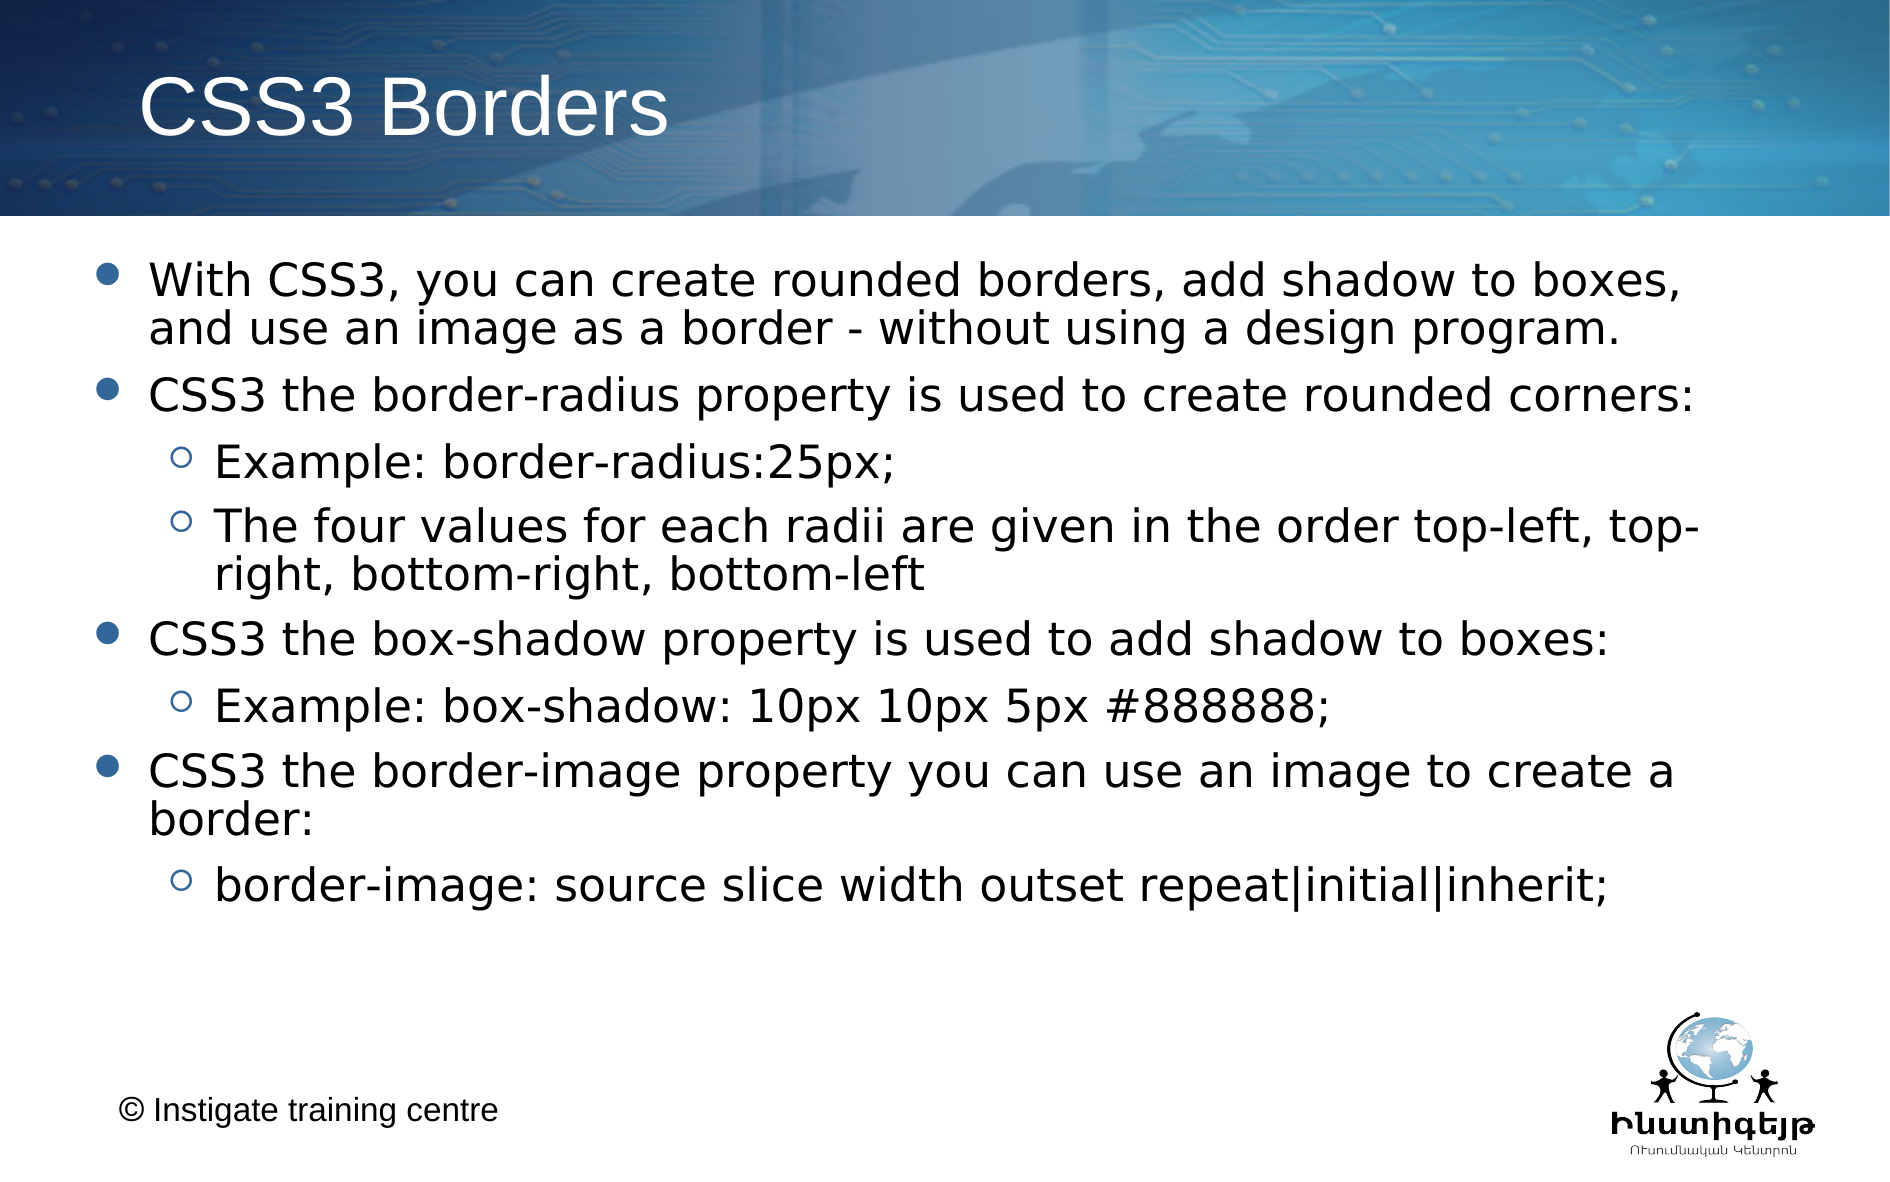

CSS3 Borders
# With CSS3, you can create rounded borders, add shadow to boxes, and use an image as a border - without using a design program.
CSS3 the border-radius property is used to create rounded corners:
Example: border-radius:25px;
The four values for each radii are given in the order top-left, top-right, bottom-right, bottom-left
CSS3 the box-shadow property is used to add shadow to boxes:
Example: box-shadow: 10px 10px 5px #888888;
CSS3 the border-image property you can use an image to create a border:
border-image: source slice width outset repeat|initial|inherit;